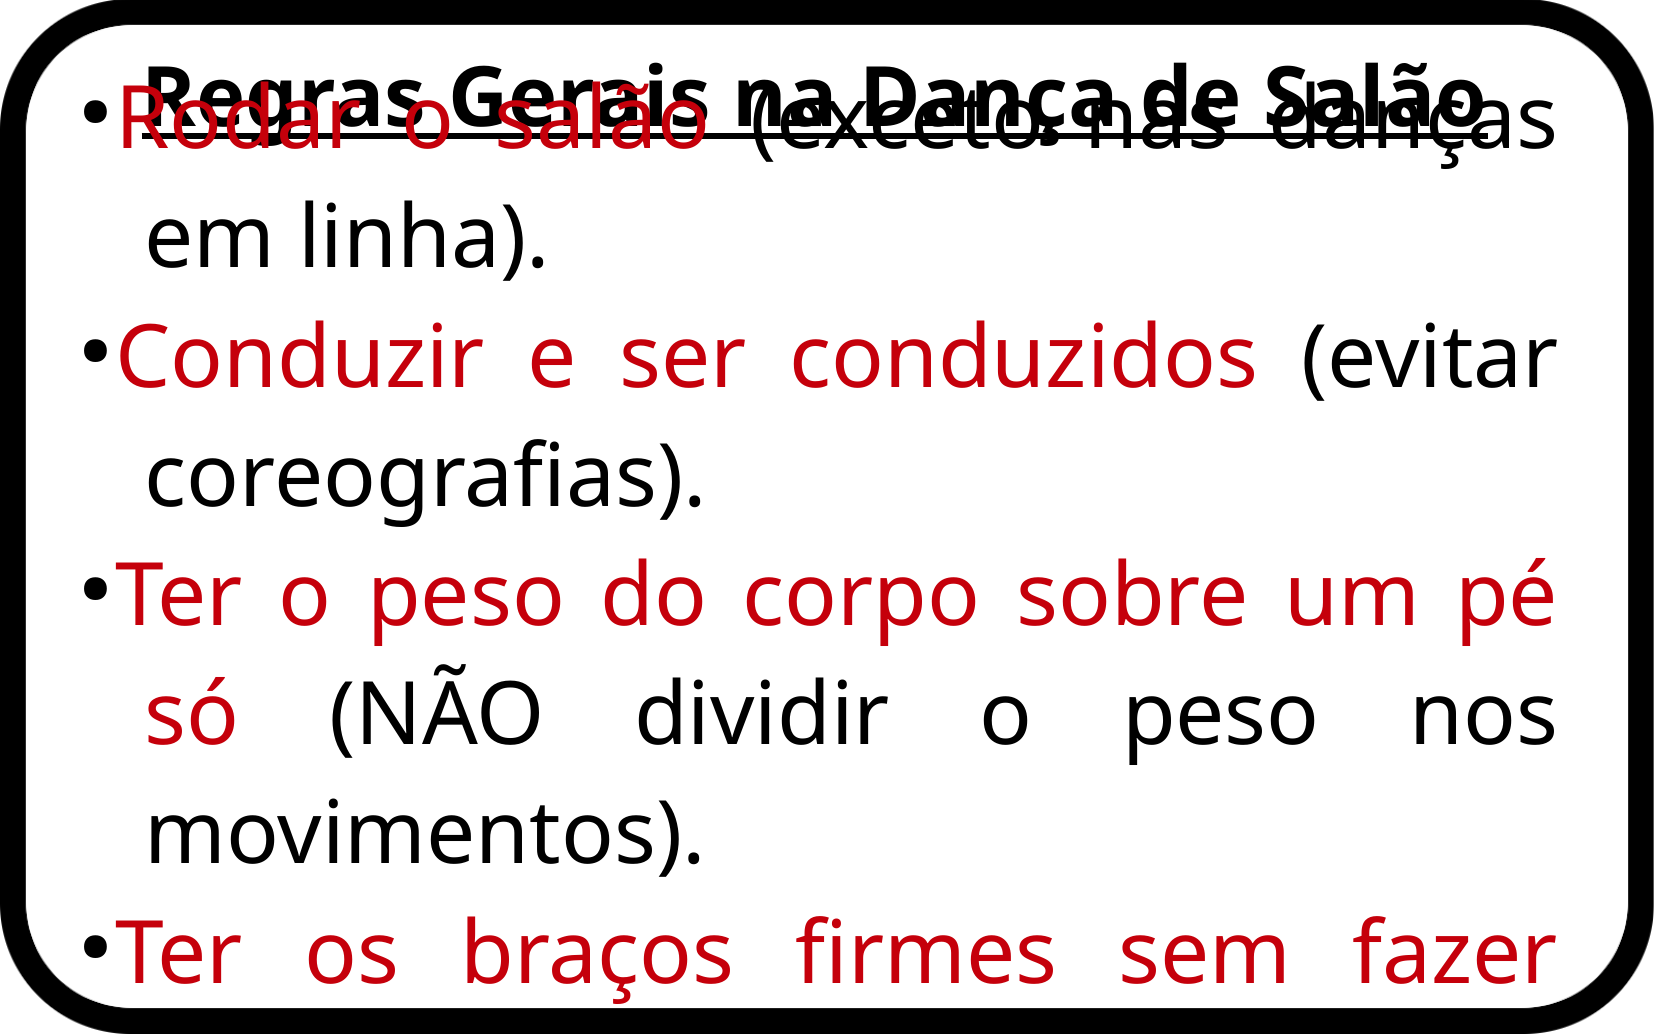

# Regras Gerais na Dança de Salão
Rodar o salão (exceto nas danças em linha).
Conduzir e ser conduzidos (evitar coreografias).
Ter o peso do corpo sobre um pé só (NÃO dividir o peso nos movimentos).
Ter os braços firmes sem fazer força (a informação chega por lá).